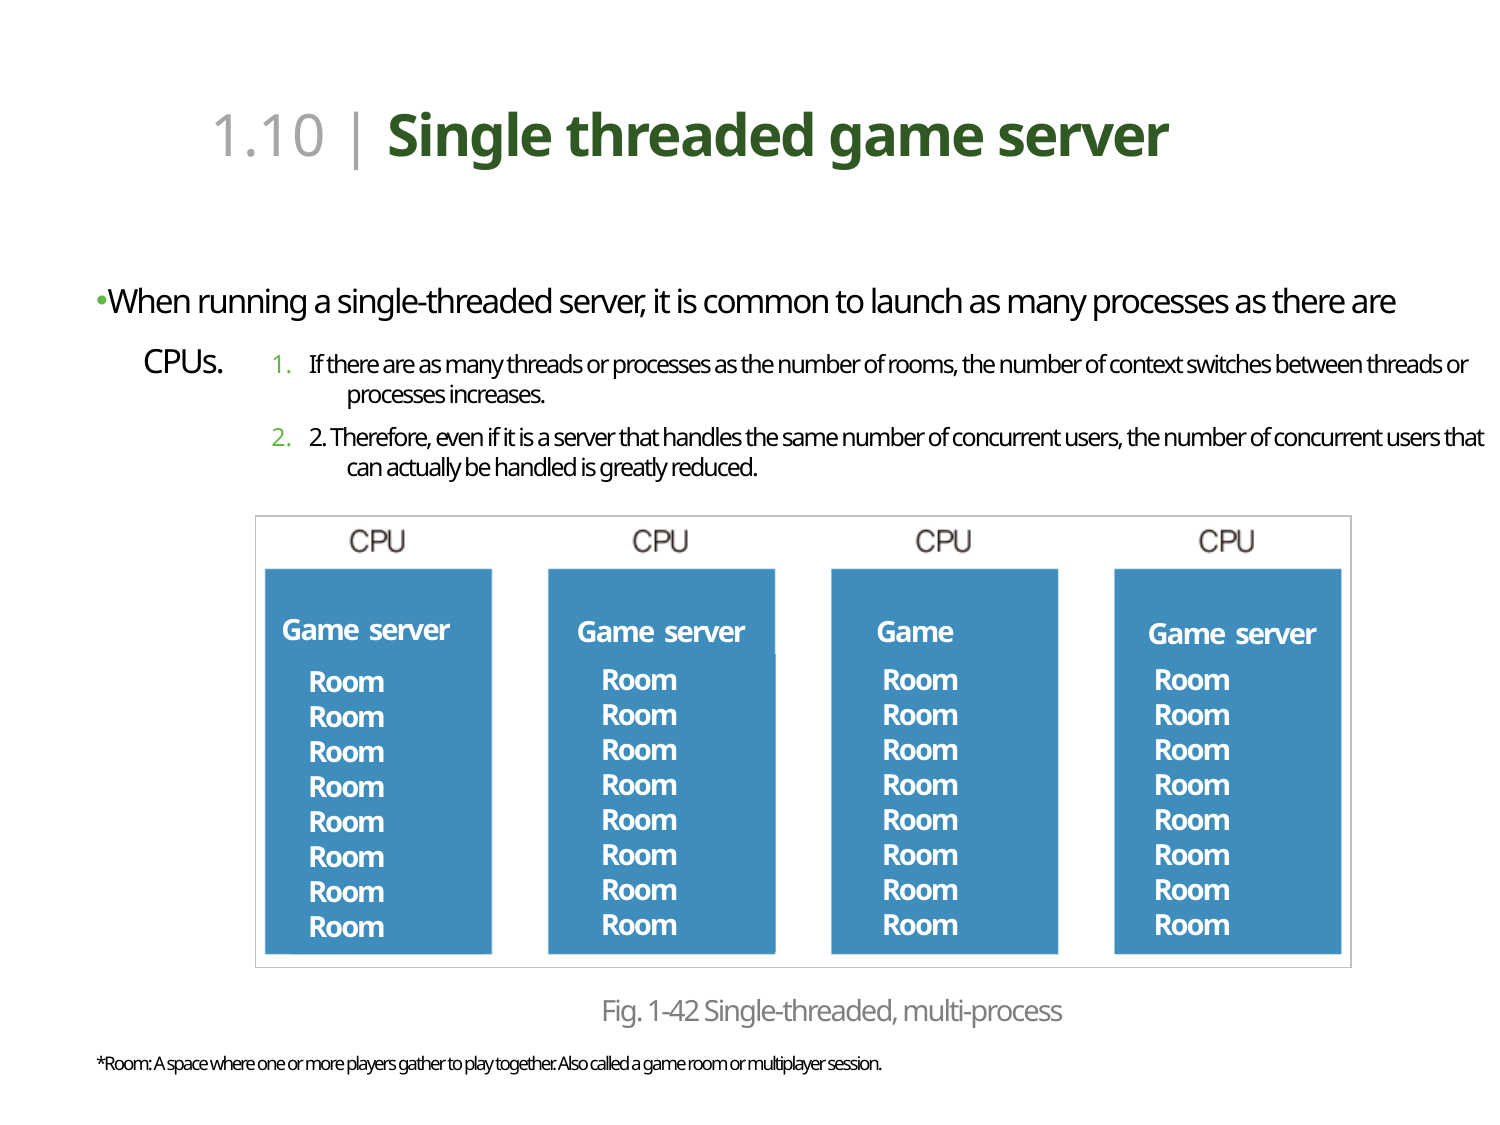

1.10 | Single threaded game server
When running a single-threaded server, it is common to launch as many processes as there are CPUs.
If there are as many threads or processes as the number of rooms, the number of context switches between threads or processes increases.
2. Therefore, even if it is a server that handles the same number of concurrent users, the number of concurrent users that can actually be handled is greatly reduced.
Game server
Game server
Game server
Game server
Room
Room
Room
Room
Room
Room
Room
Room
Room
Room
Room
Room
Room
Room
Room
Room
Room
Room
Room
Room
Room
Room
Room
Room
Room
Room
Room
Room
Room
Room
Room
Room
Fig. 1-42 Single-threaded, multi-process
*Room: A space where one or more players gather to play together. Also called a game room or multiplayer session.